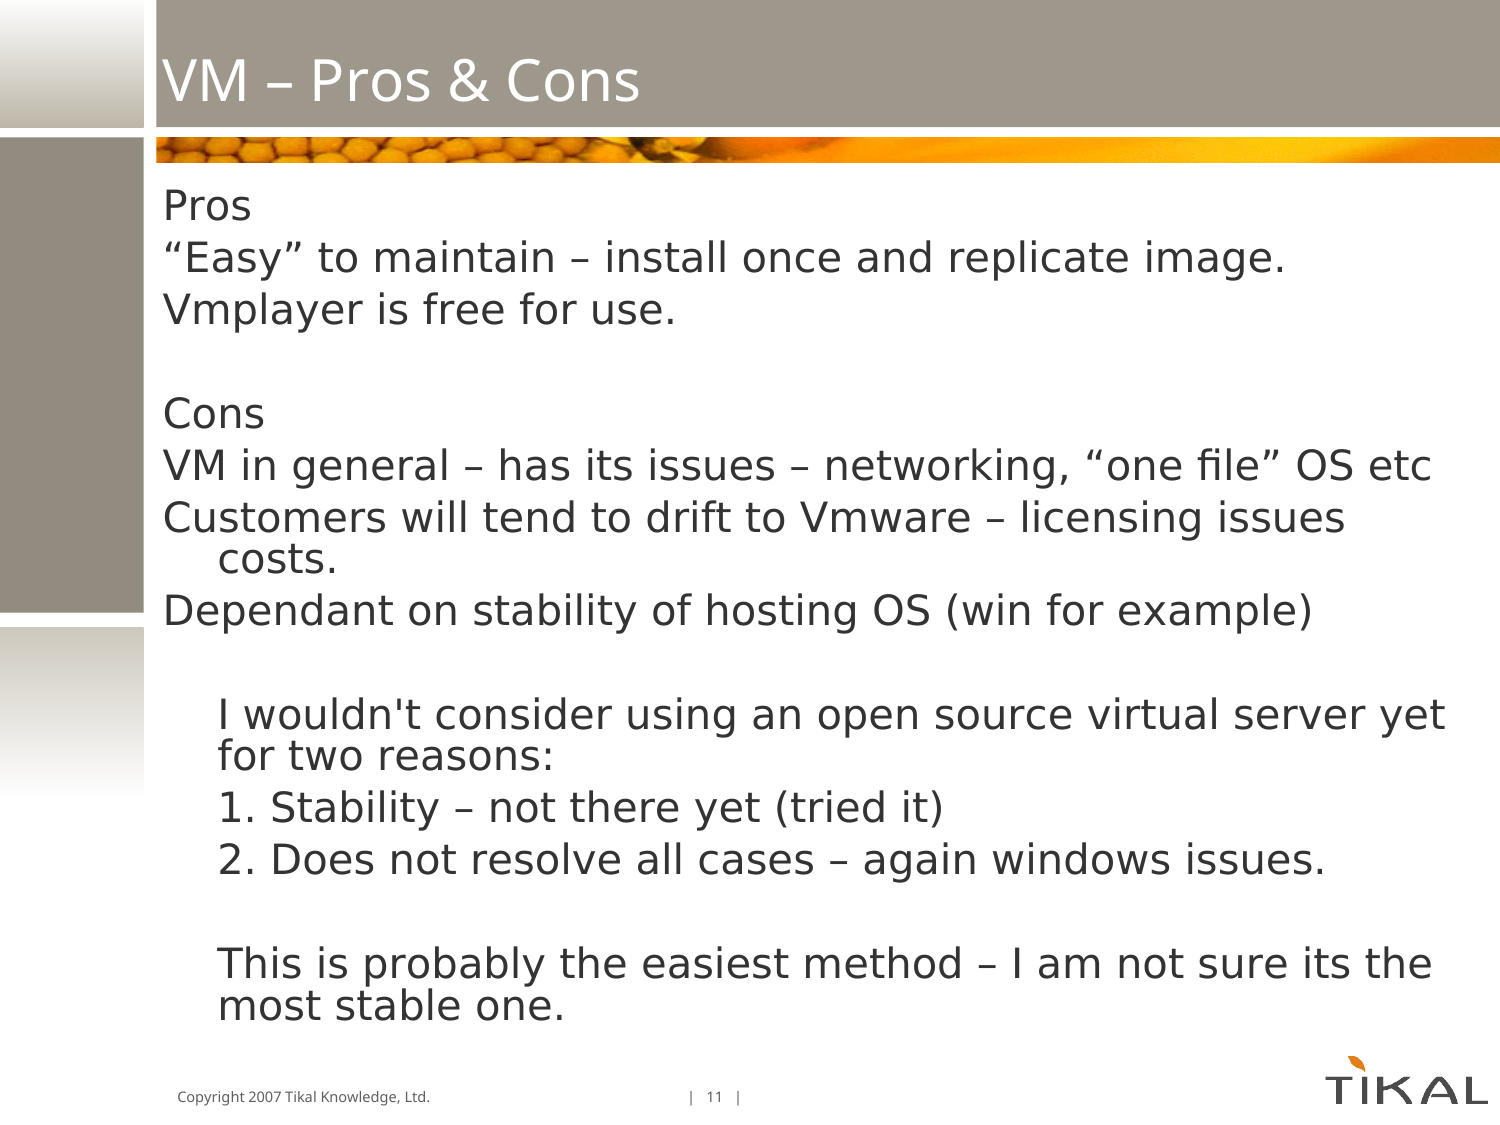

VM – Pros & Cons
Pros
“Easy” to maintain – install once and replicate image.
Vmplayer is free for use.
Cons
VM in general – has its issues – networking, “one file” OS etc
Customers will tend to drift to Vmware – licensing issues costs.
Dependant on stability of hosting OS (win for example)
	I wouldn't consider using an open source virtual server yet for two reasons:
	1. Stability – not there yet (tried it)
	2. Does not resolve all cases – again windows issues.
	This is probably the easiest method – I am not sure its the most stable one.